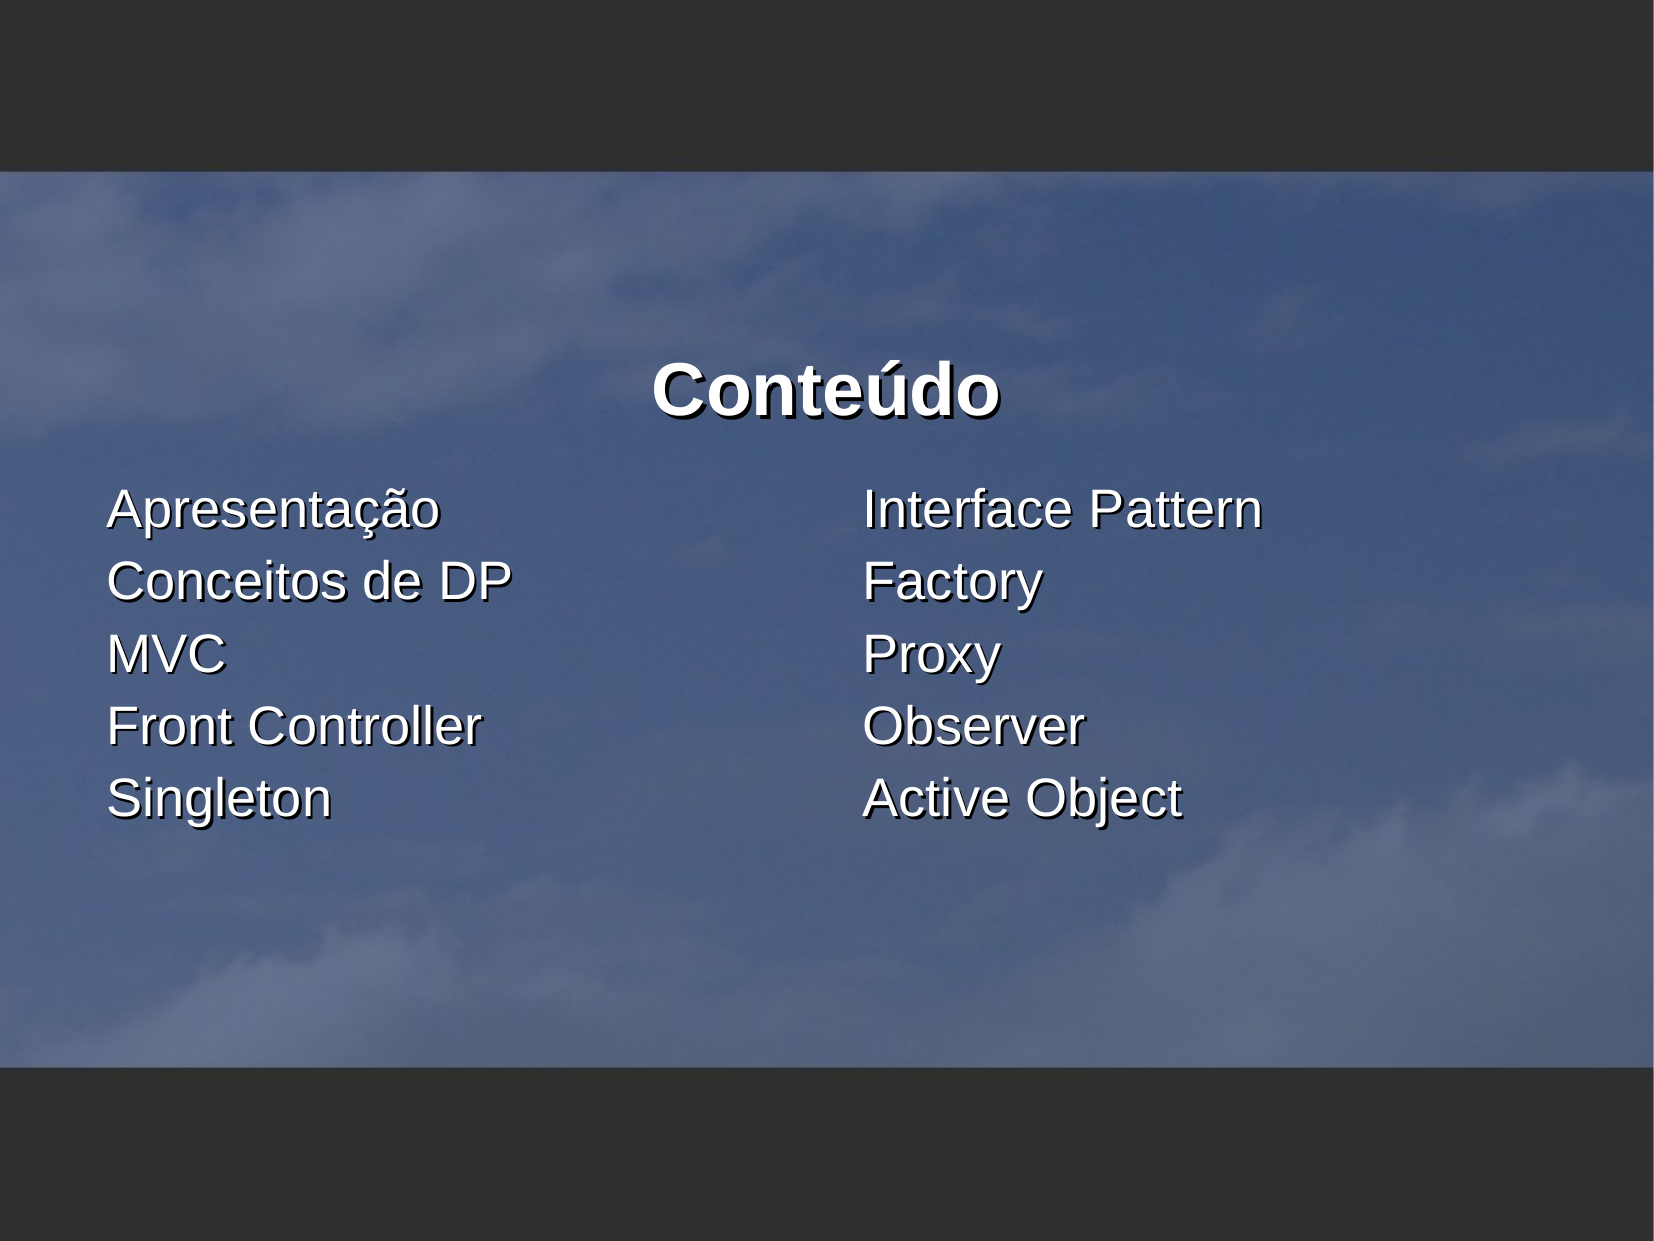

# Conteúdo
Apresentação
Conceitos de DP
MVC
Front Controller
Singleton
Interface Pattern
Factory
Proxy
Observer
Active Object